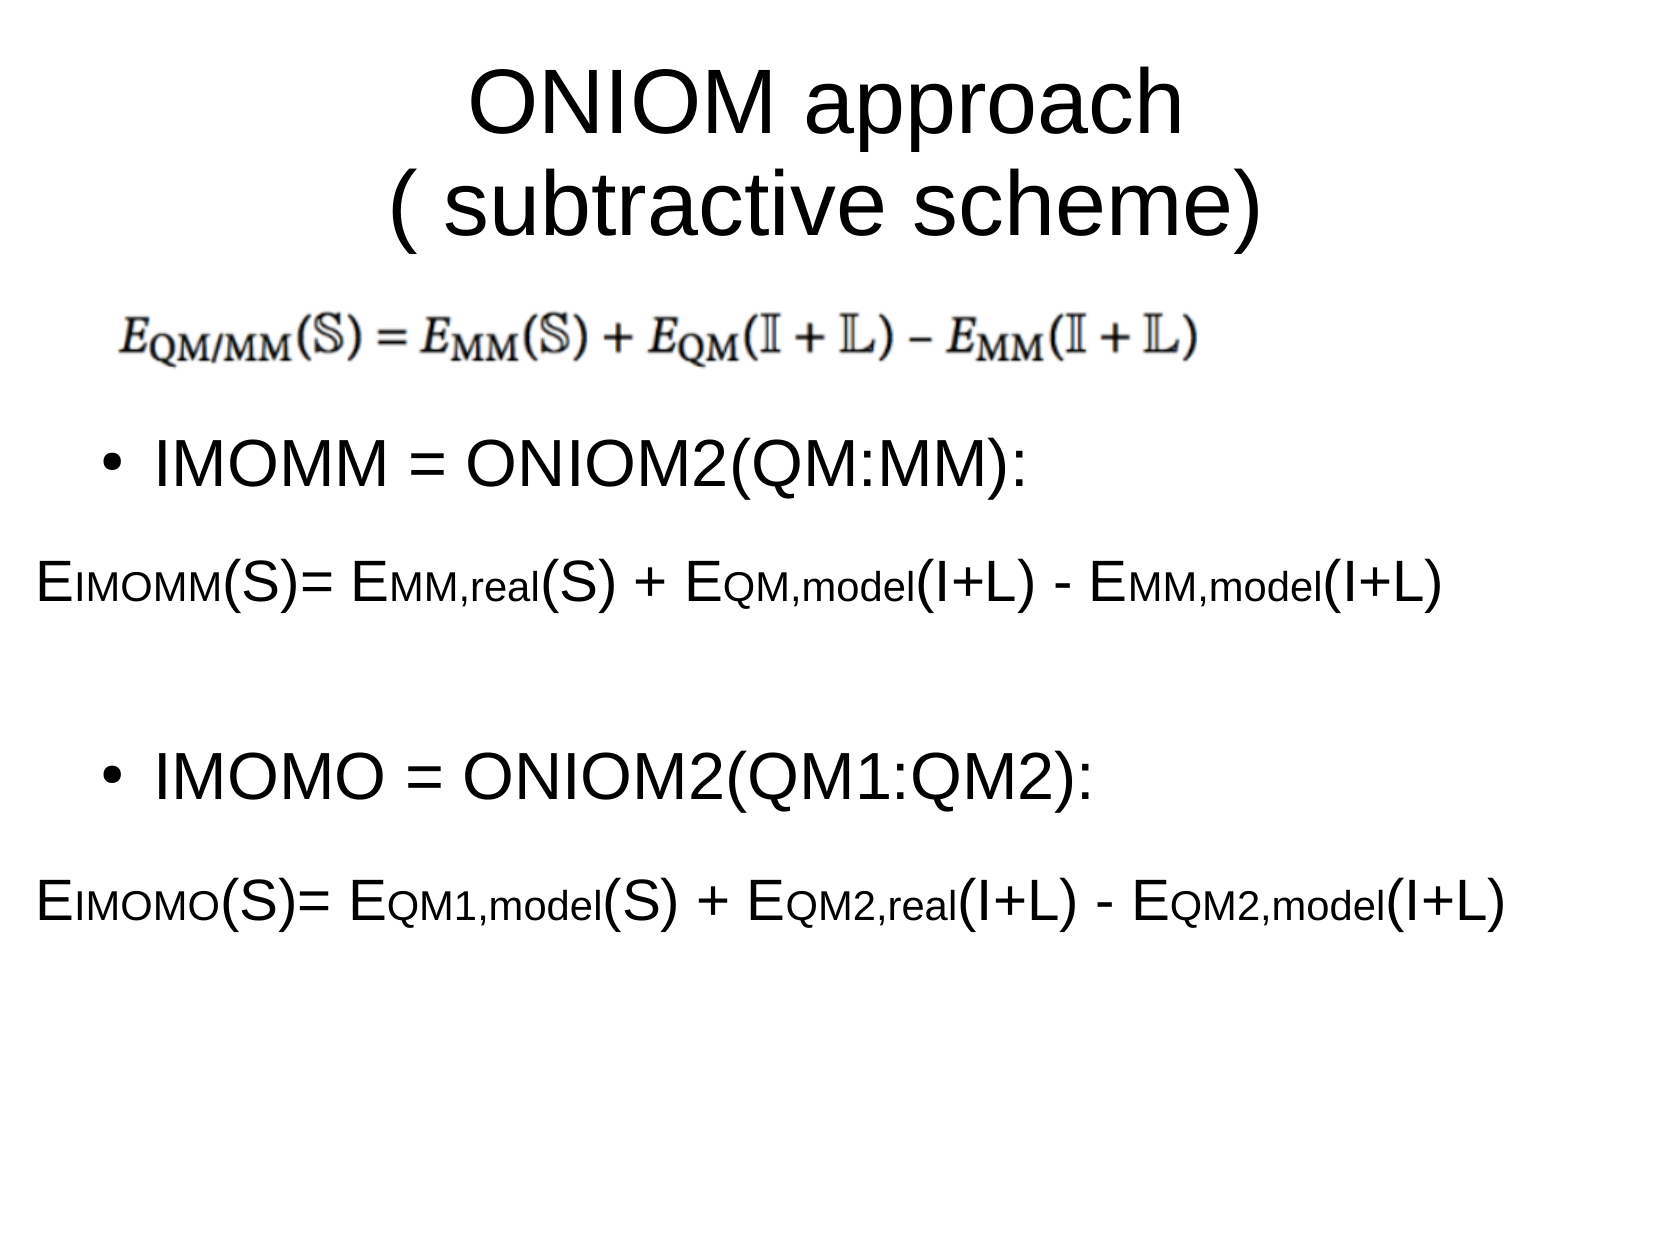

# ONIOM approach ( subtractive scheme)
IMOMM = ONIOM2(QM:MM):
IMOMO = ONIOM2(QM1:QM2):
EIMOMM(S)= EMM,real(S) + EQM,model(I+L) - EMM,model(I+L)
EIMOMO(S)= EQM1,model(S) + EQM2,real(I+L) - EQM2,model(I+L)